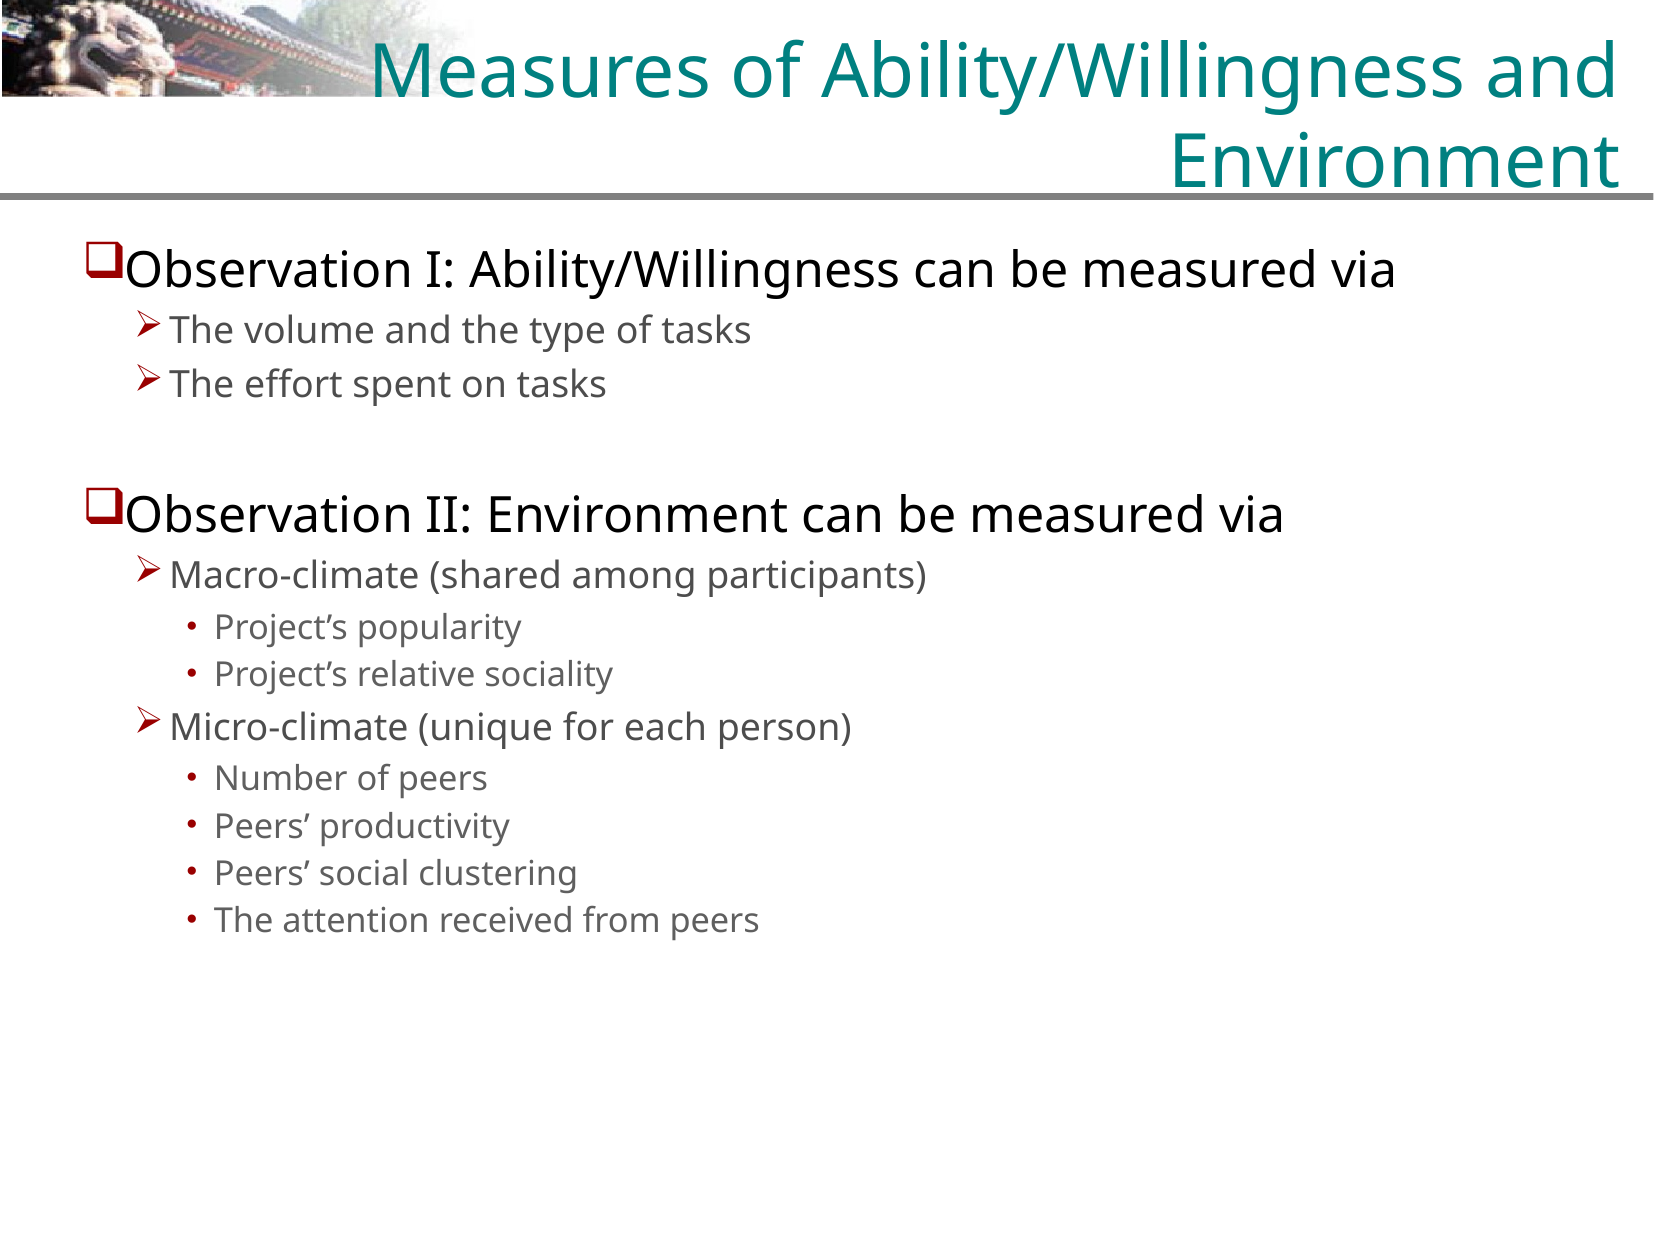

# Measures of Ability/Willingness and Environment
Observation I: Ability/Willingness can be measured via
The volume and the type of tasks
The effort spent on tasks
Observation II: Environment can be measured via
Macro-climate (shared among participants)
Project’s popularity
Project’s relative sociality
Micro-climate (unique for each person)
Number of peers
Peers’ productivity
Peers’ social clustering
The attention received from peers